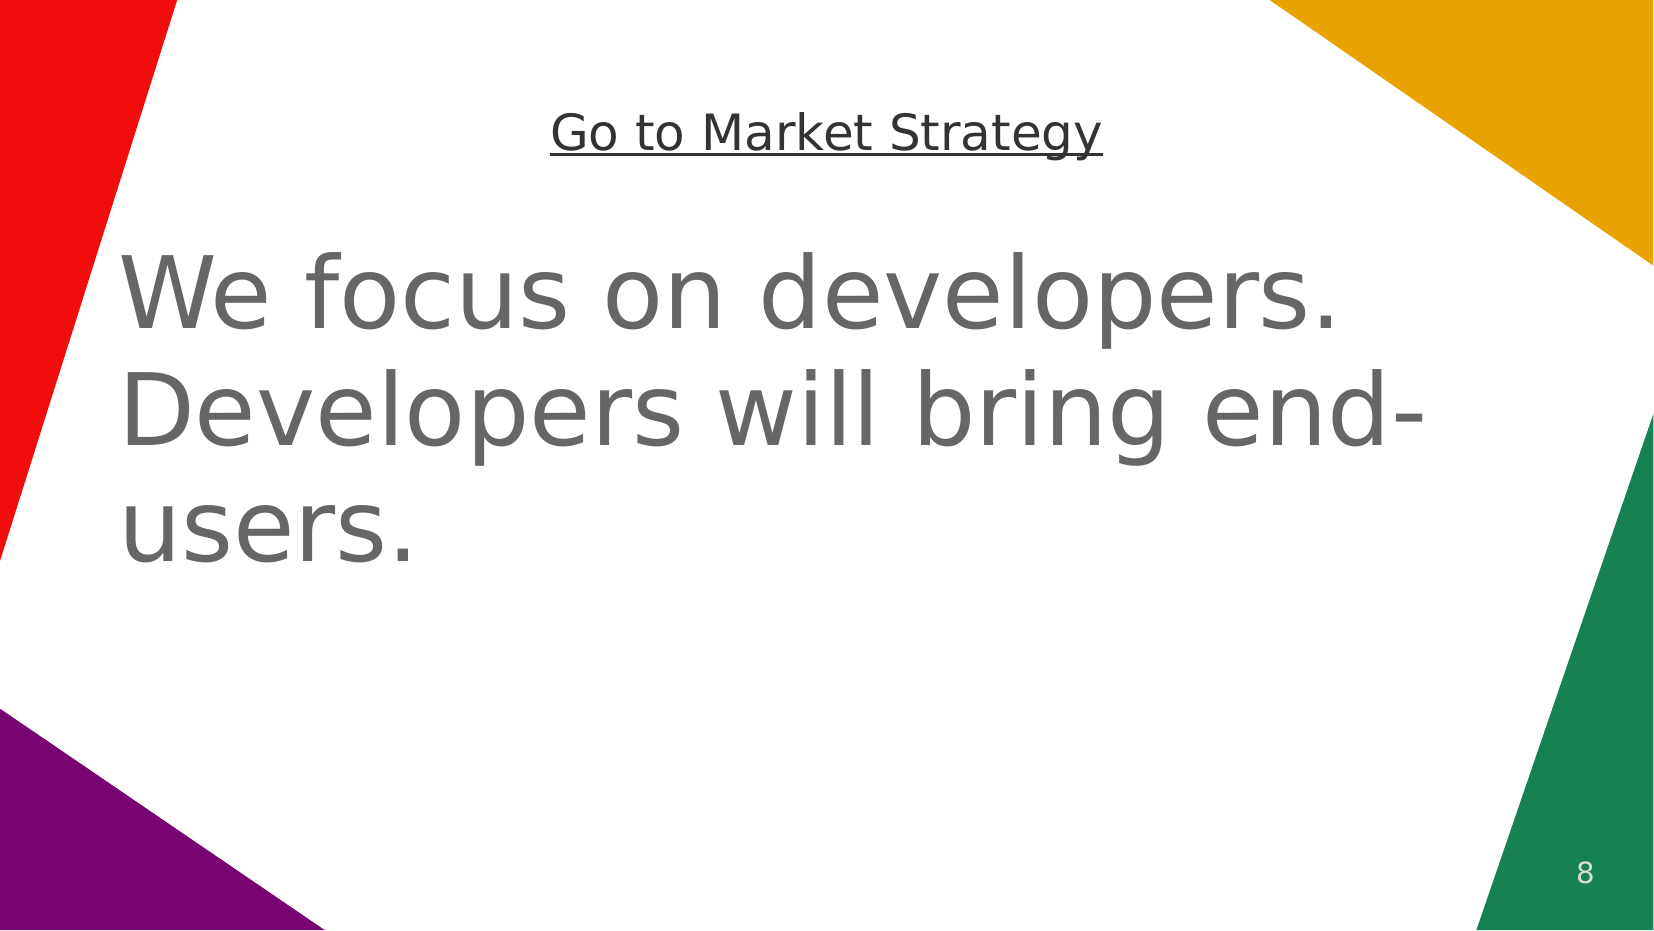

# Go to Market Strategy
We focus on developers. Developers will bring end-users.
8